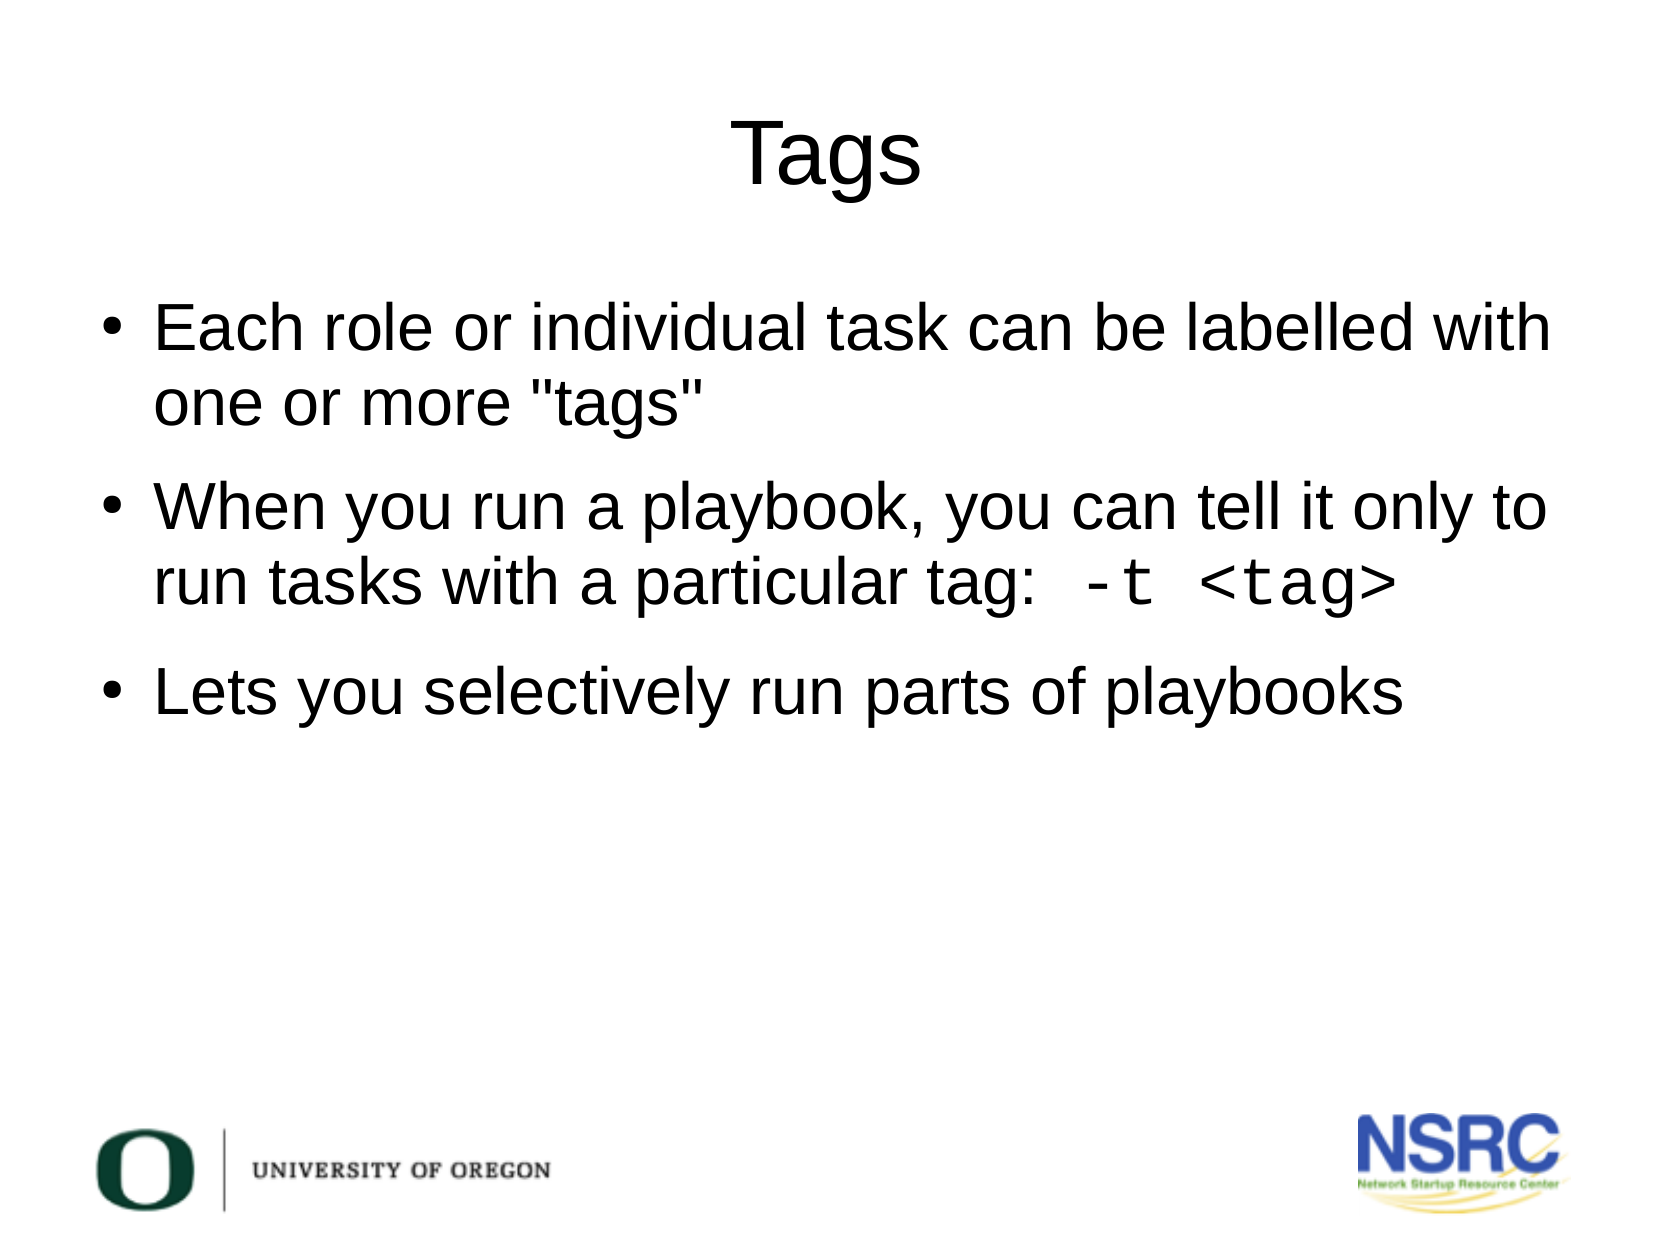

# Tags
Each role or individual task can be labelled with one or more "tags"
When you run a playbook, you can tell it only to run tasks with a particular tag: -t <tag>
Lets you selectively run parts of playbooks